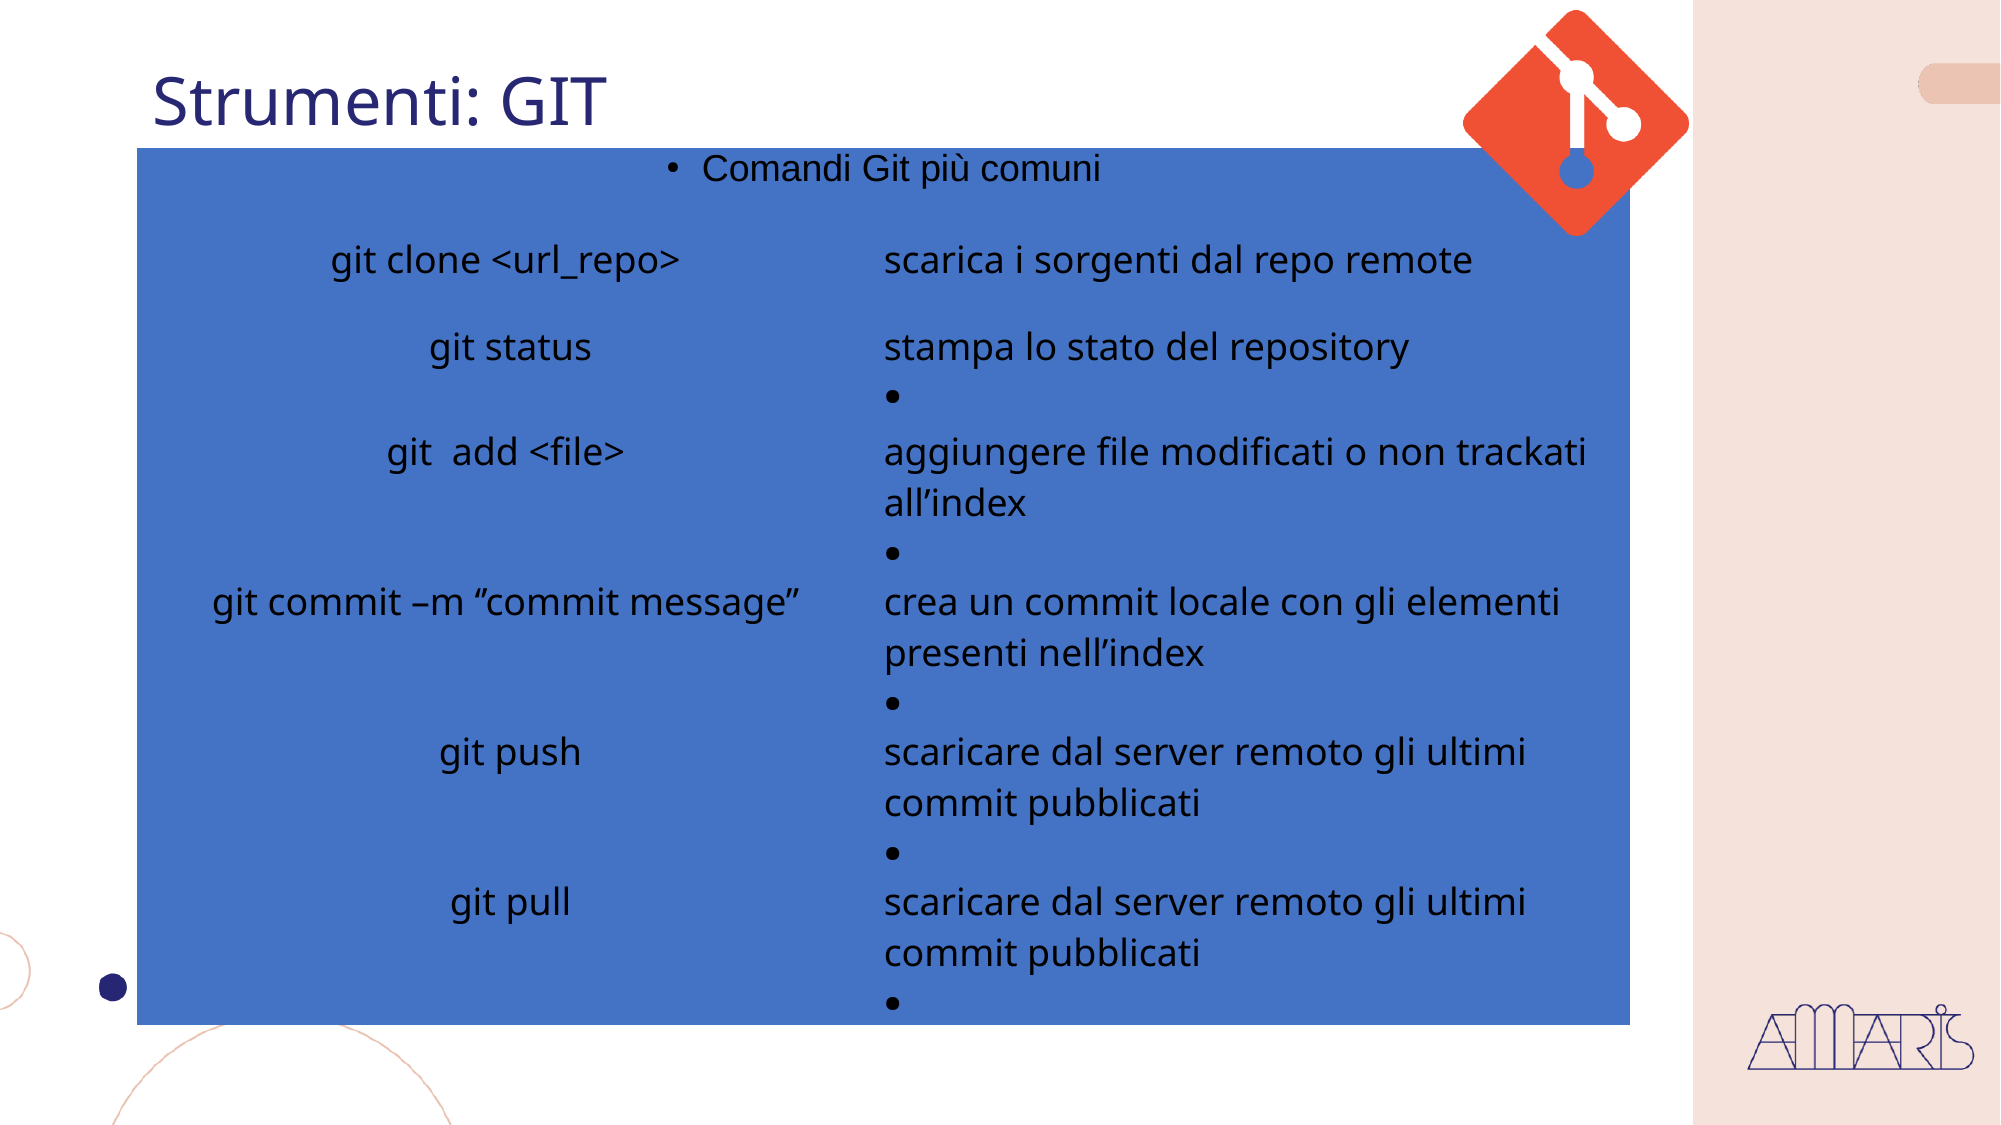

# Strumenti: GIT
| Comandi Git più comuni | |
| --- | --- |
| git clone <url\_repo> | scarica i sorgenti dal repo remote |
| git status | stampa lo stato del repository |
| git add <file> | aggiungere file modificati o non trackati all’index |
| git commit –m ‘’commit message’’ | crea un commit locale con gli elementi presenti nell’index |
| git push | scaricare dal server remoto gli ultimi commit pubblicati |
| git pull | scaricare dal server remoto gli ultimi commit pubblicati |